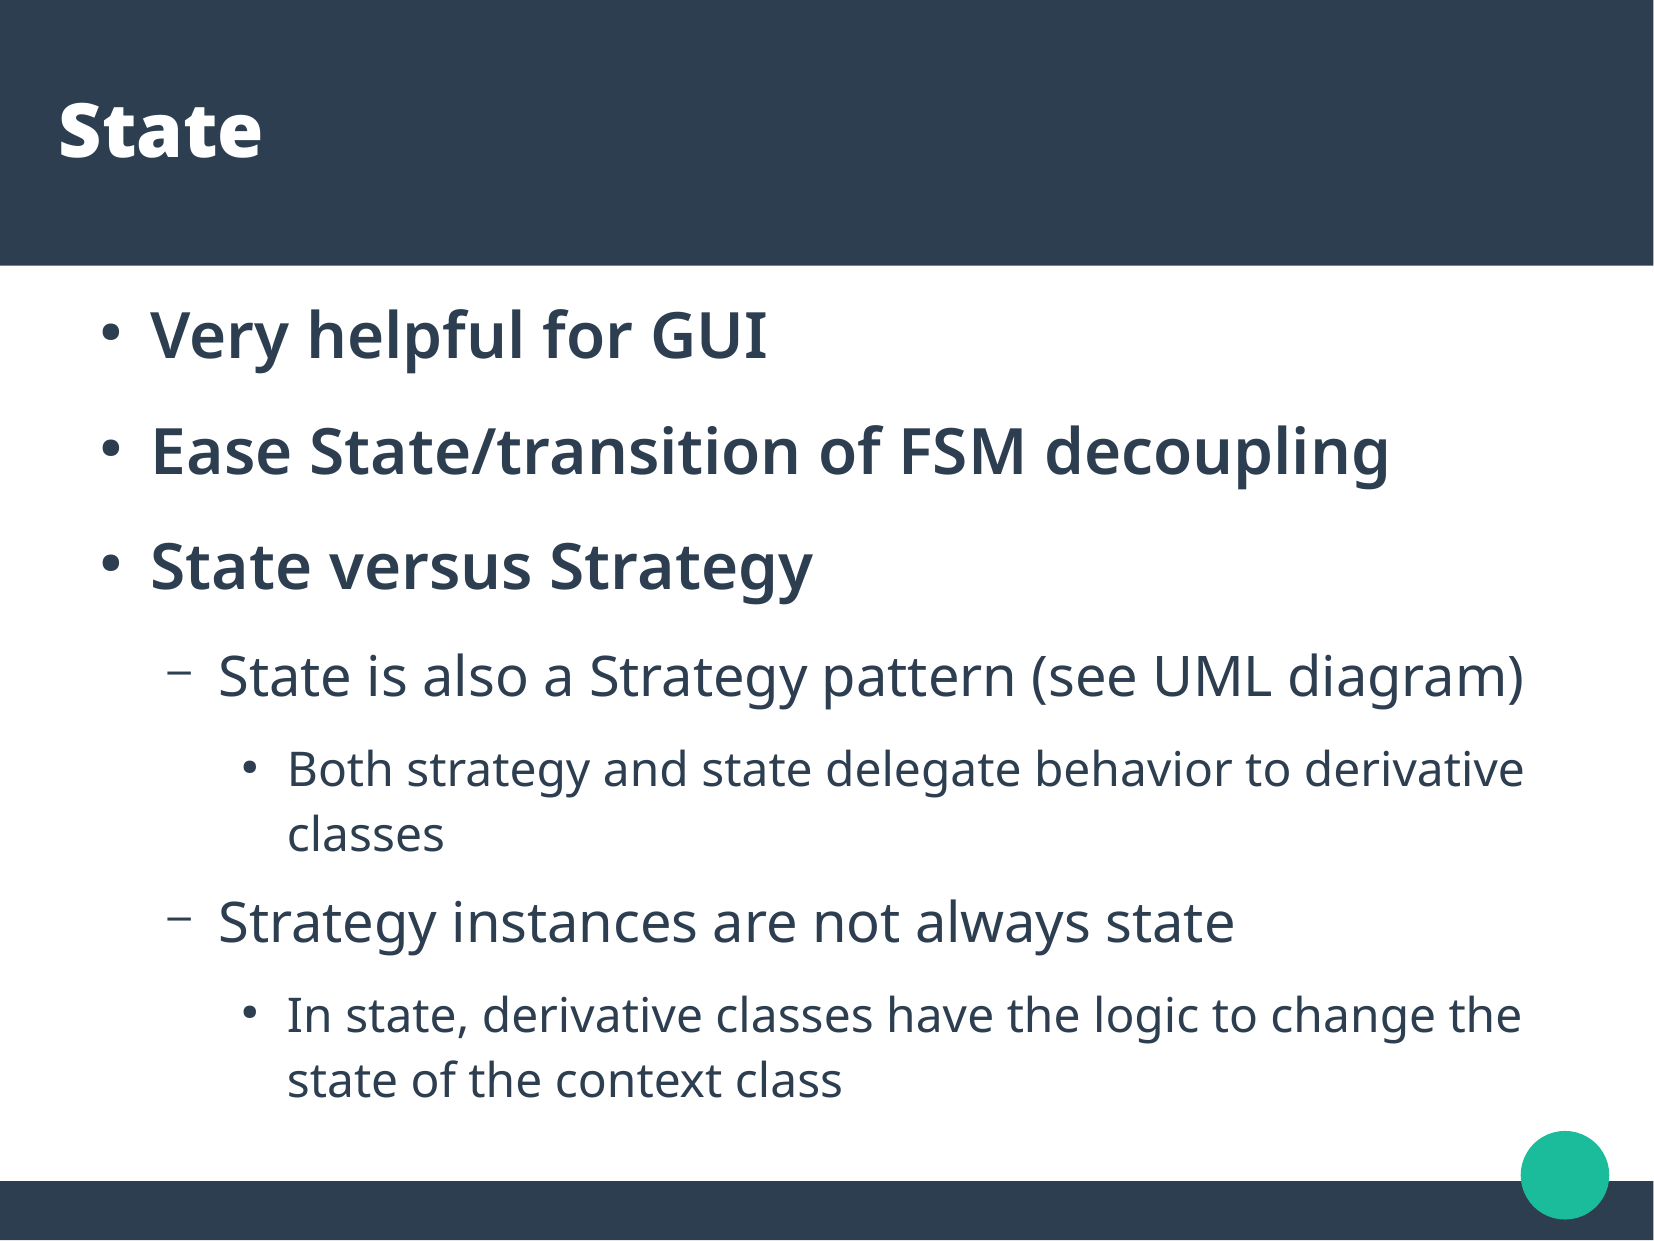

# State
Very helpful for GUI
Ease State/transition of FSM decoupling
State versus Strategy
State is also a Strategy pattern (see UML diagram)
Both strategy and state delegate behavior to derivative classes
Strategy instances are not always state
In state, derivative classes have the logic to change the state of the context class